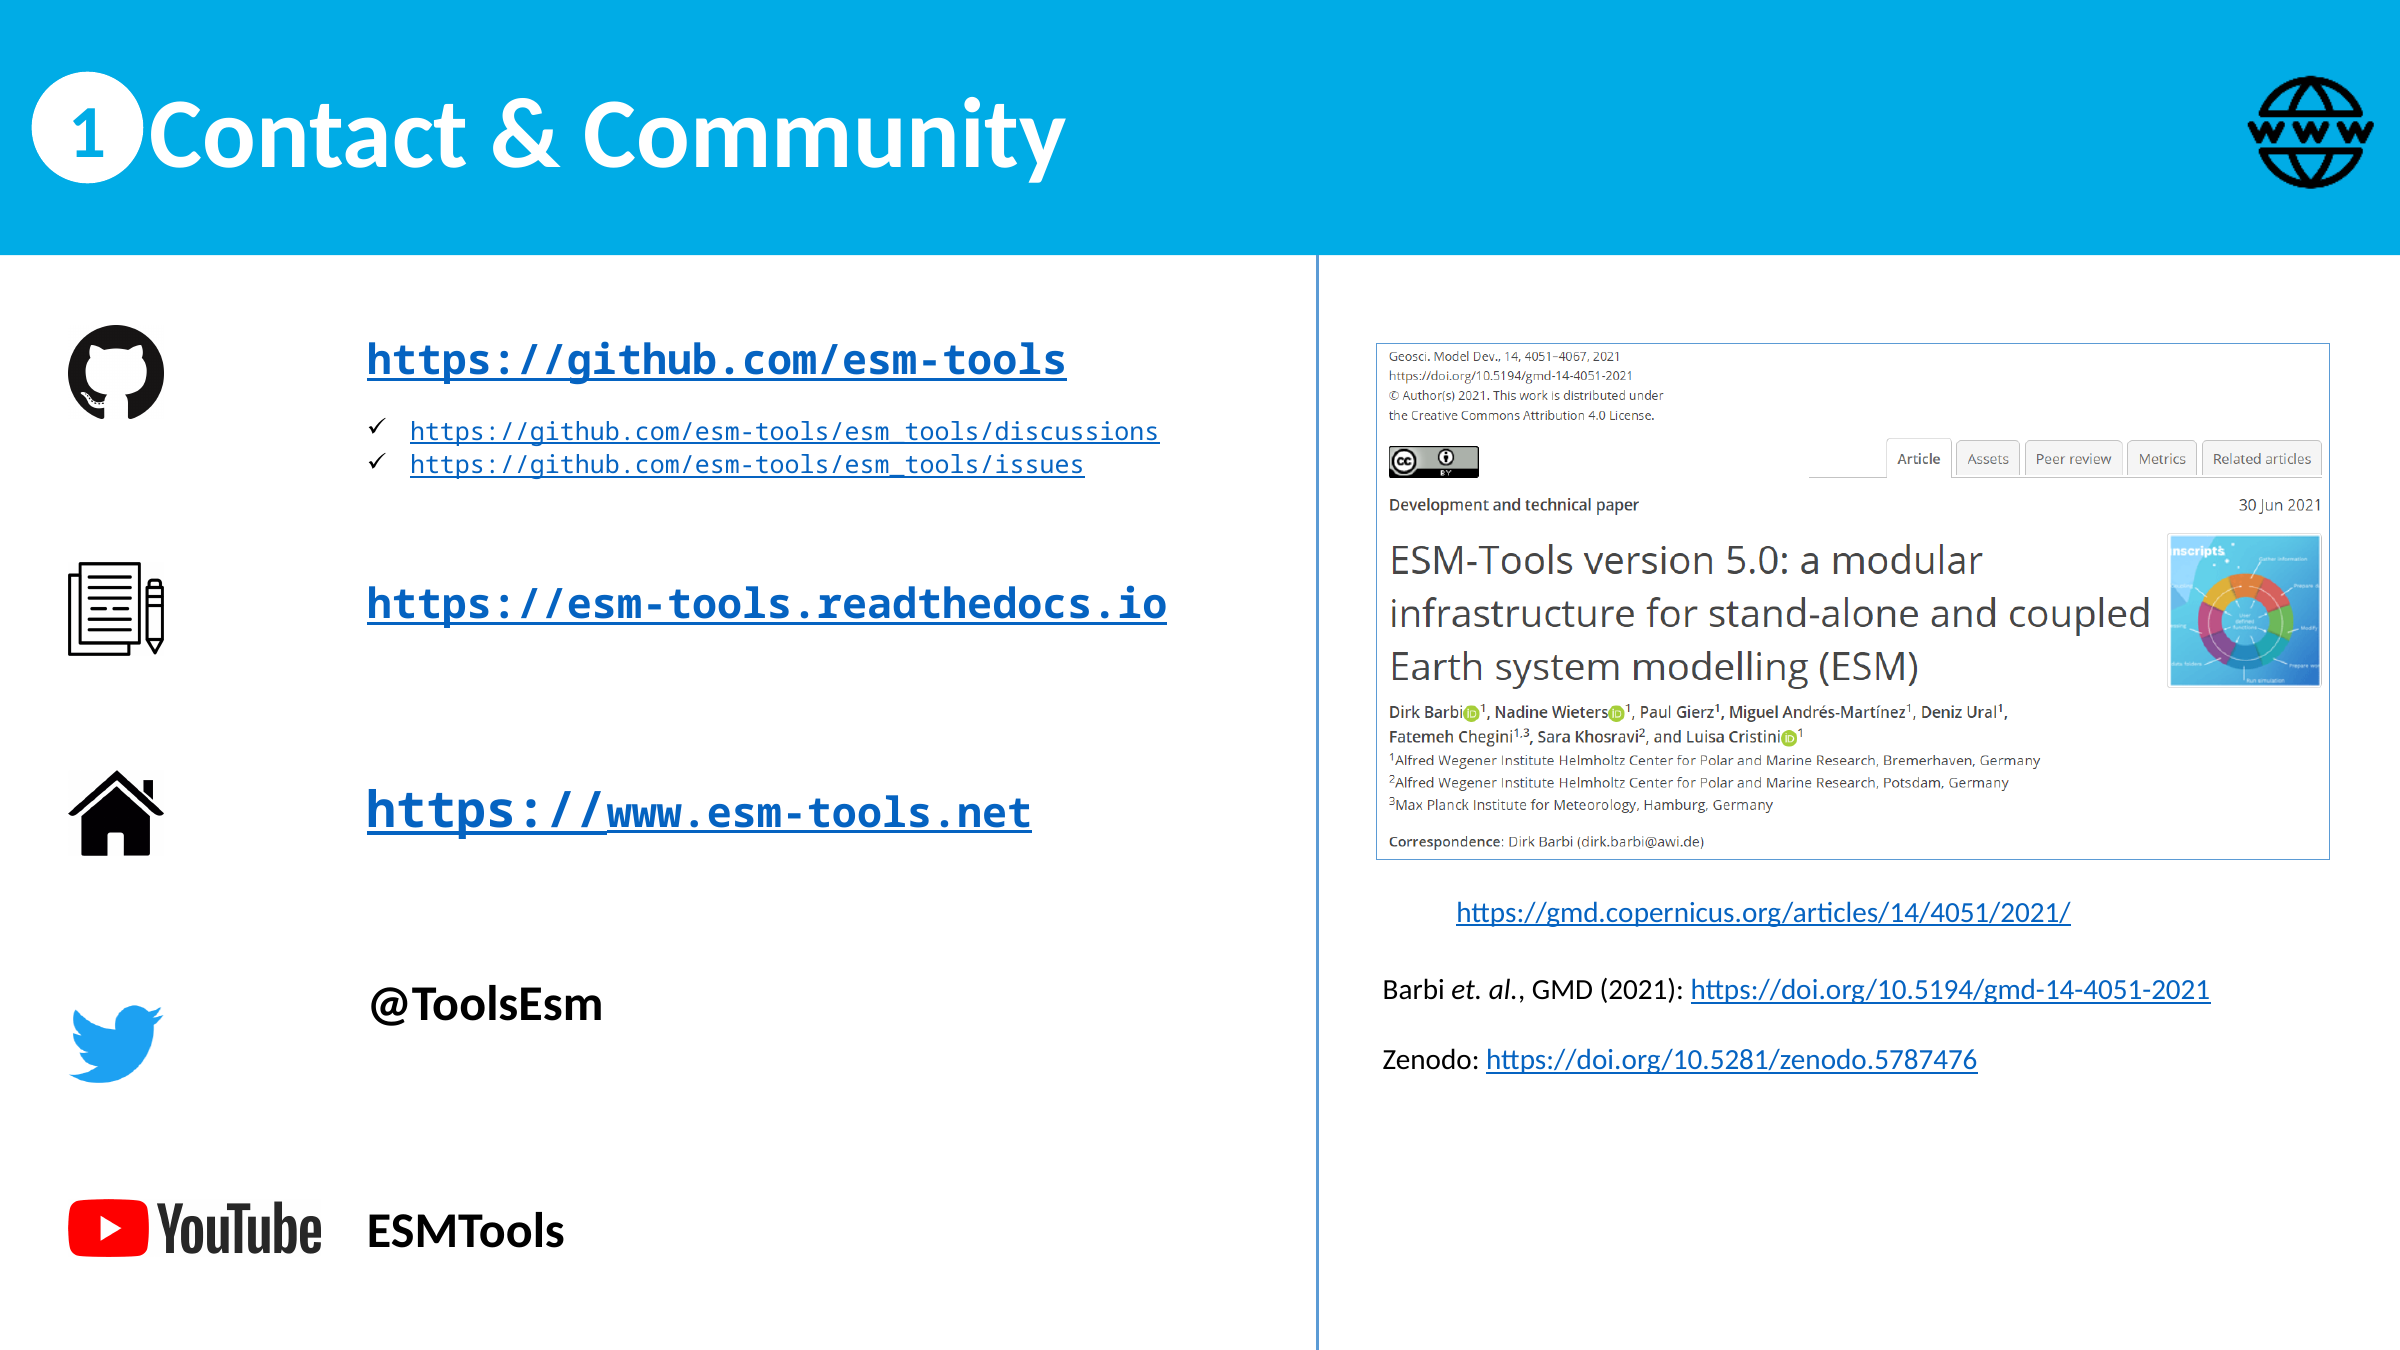

Contact & Community
1
https://github.com/esm-tools
 https://github.com/esm-tools/esm_tools/discussions
 https://github.com/esm-tools/esm_tools/issues
https://esm-tools.readthedocs.io
https://www.esm-tools.net
https://gmd.copernicus.org/articles/14/4051/2021/
@ToolsEsm
Barbi et. al., GMD (2021): https://doi.org/10.5194/gmd-14-4051-2021
Zenodo: https://doi.org/10.5281/zenodo.5787476
ESMTools